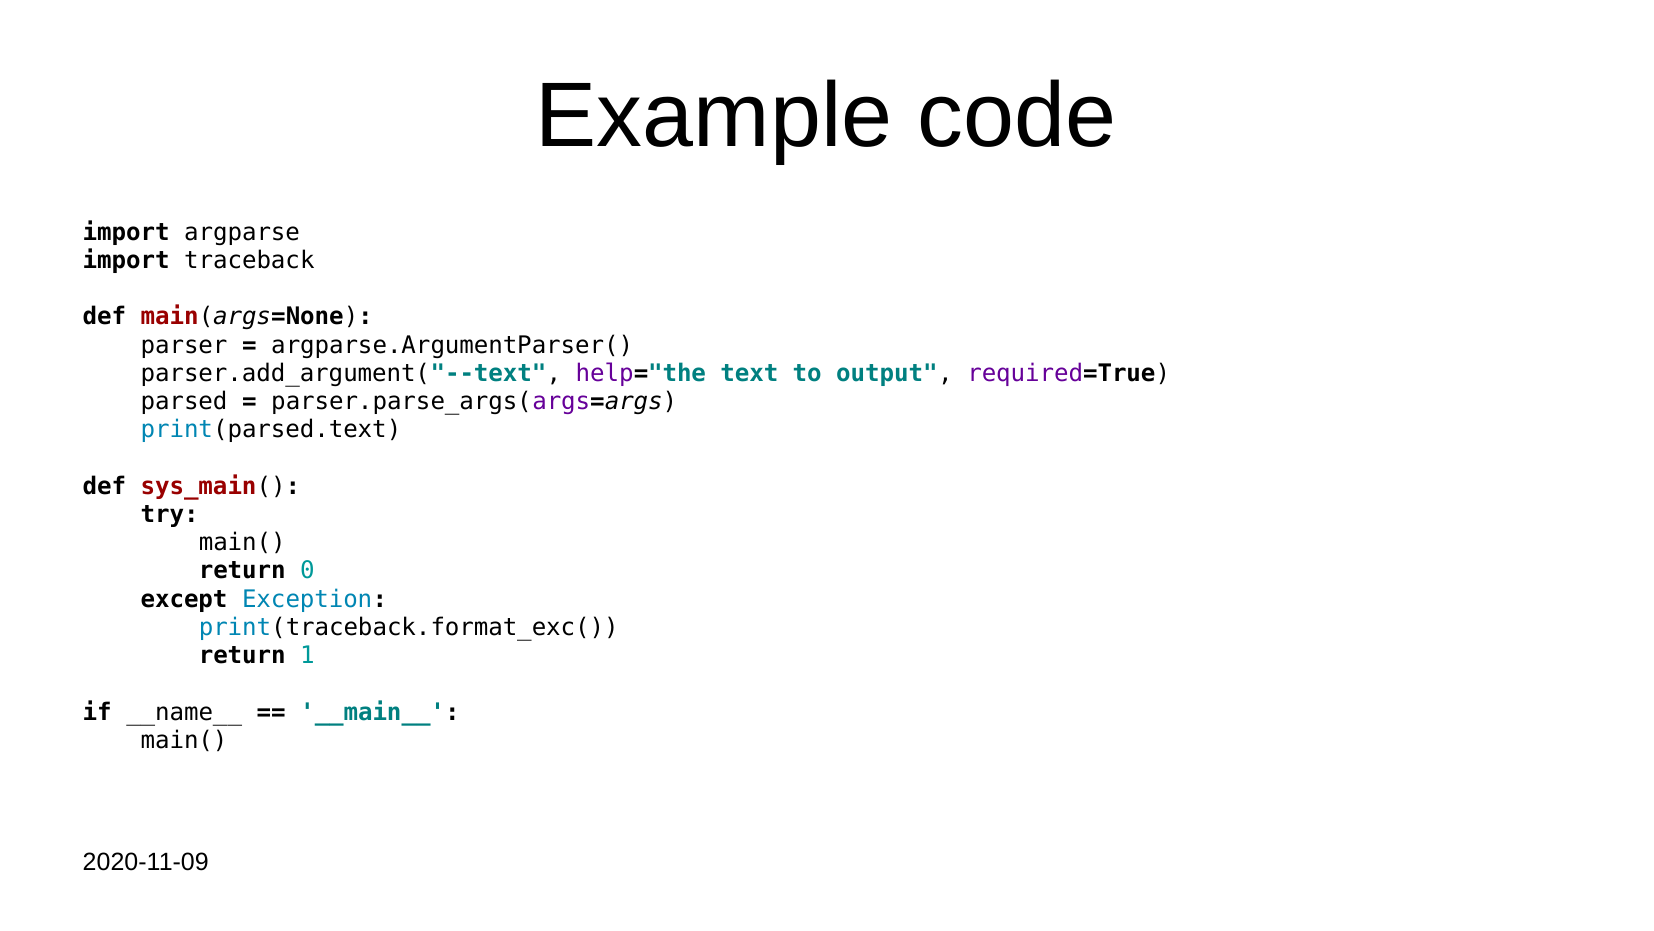

# Example code
import argparse
import traceback
def main(args=None):
 parser = argparse.ArgumentParser()
 parser.add_argument("--text", help="the text to output", required=True)
 parsed = parser.parse_args(args=args)
 print(parsed.text)
def sys_main():
 try:
 main()
 return 0
 except Exception:
 print(traceback.format_exc())
 return 1
if __name__ == '__main__':
 main()
2020-11-09